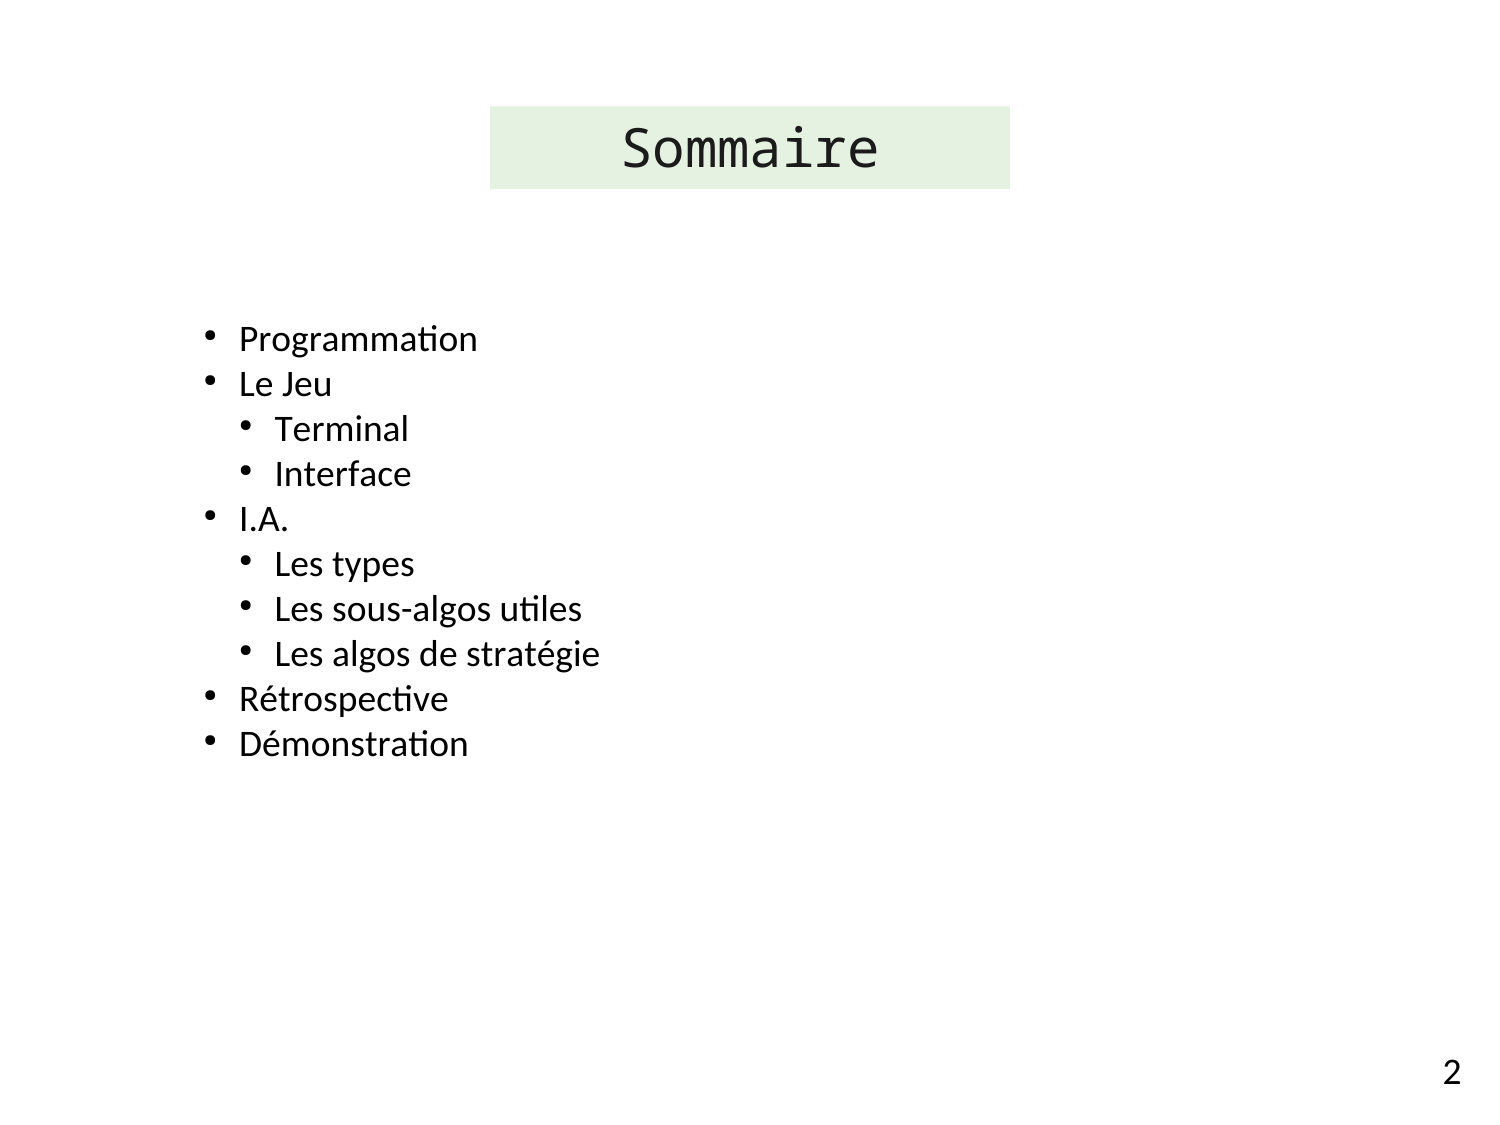

Sommaire
Programmation
Le Jeu
Terminal
Interface
I.A.
Les types
Les sous-algos utiles
Les algos de stratégie
Rétrospective
Démonstration